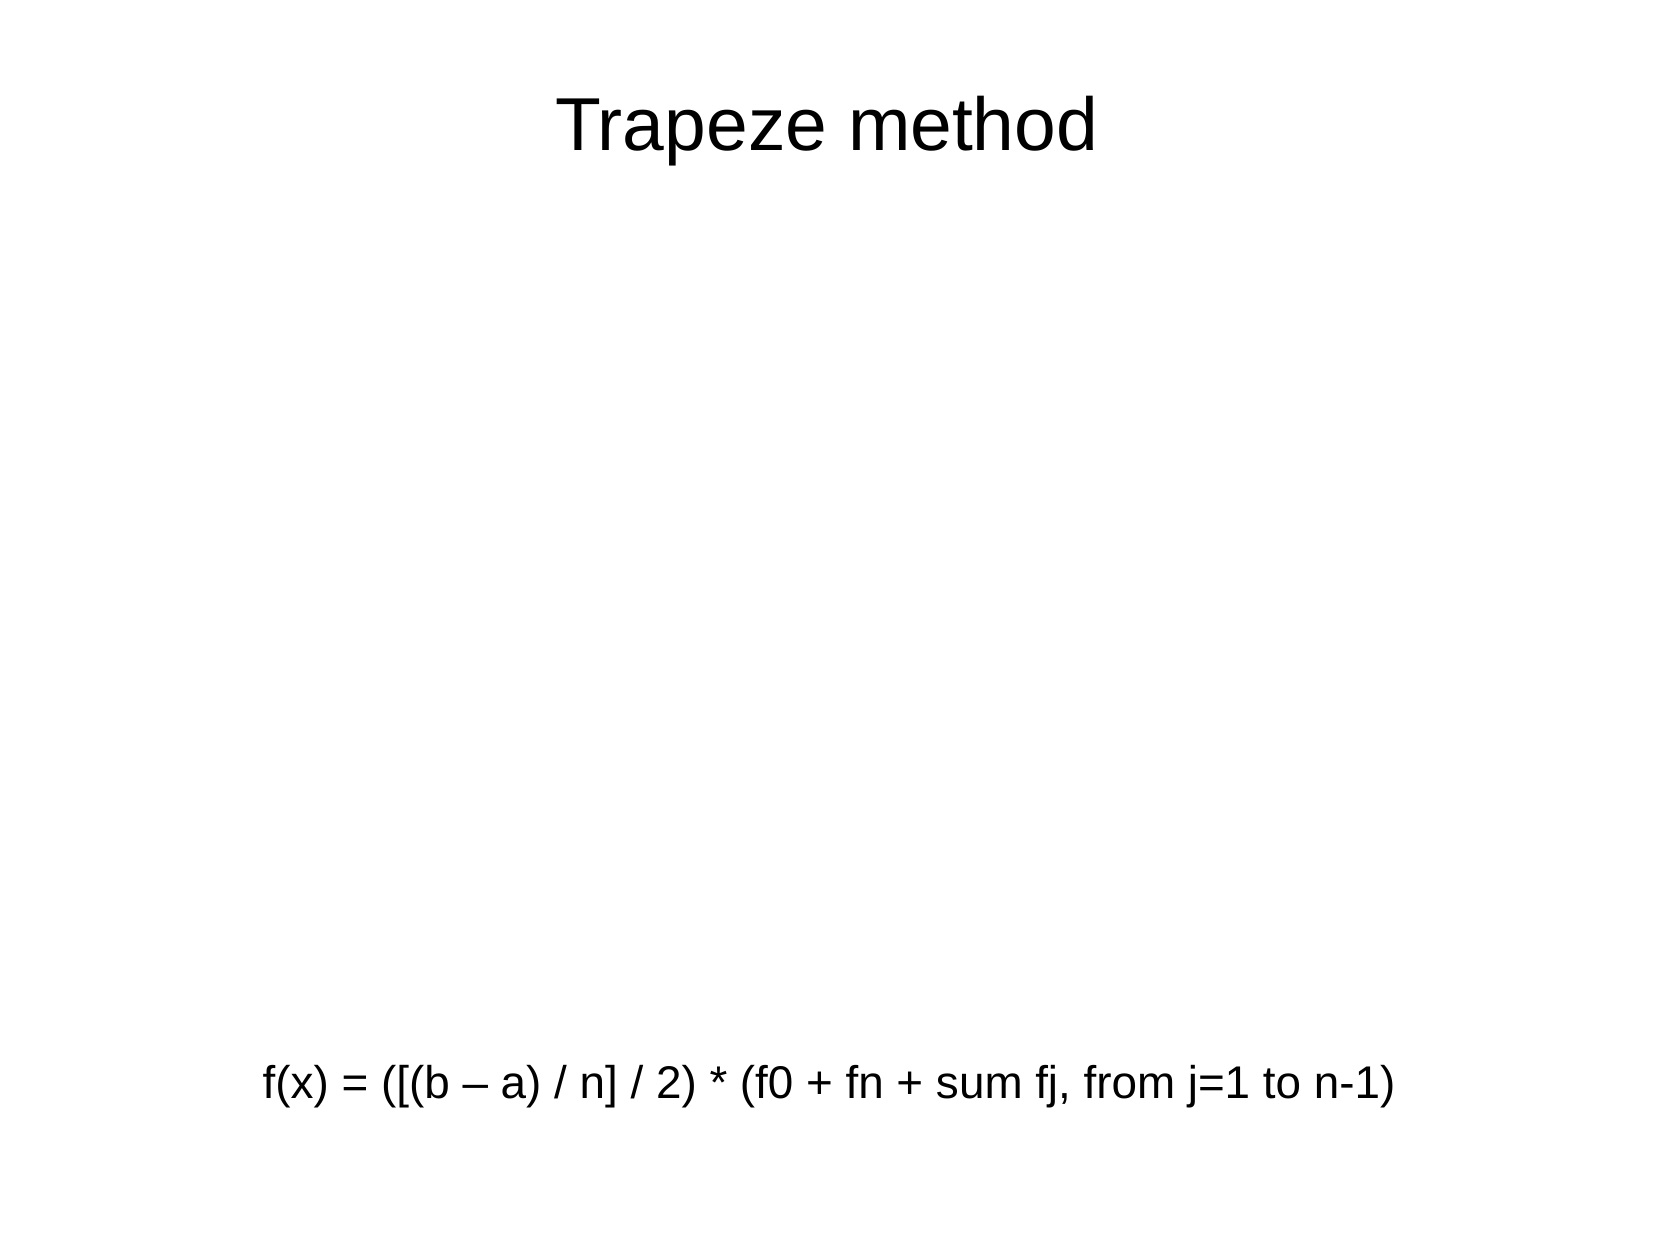

Trapeze method
f(x) = ([(b – a) / n] / 2) * (f0 + fn + sum fj, from j=1 to n-1)